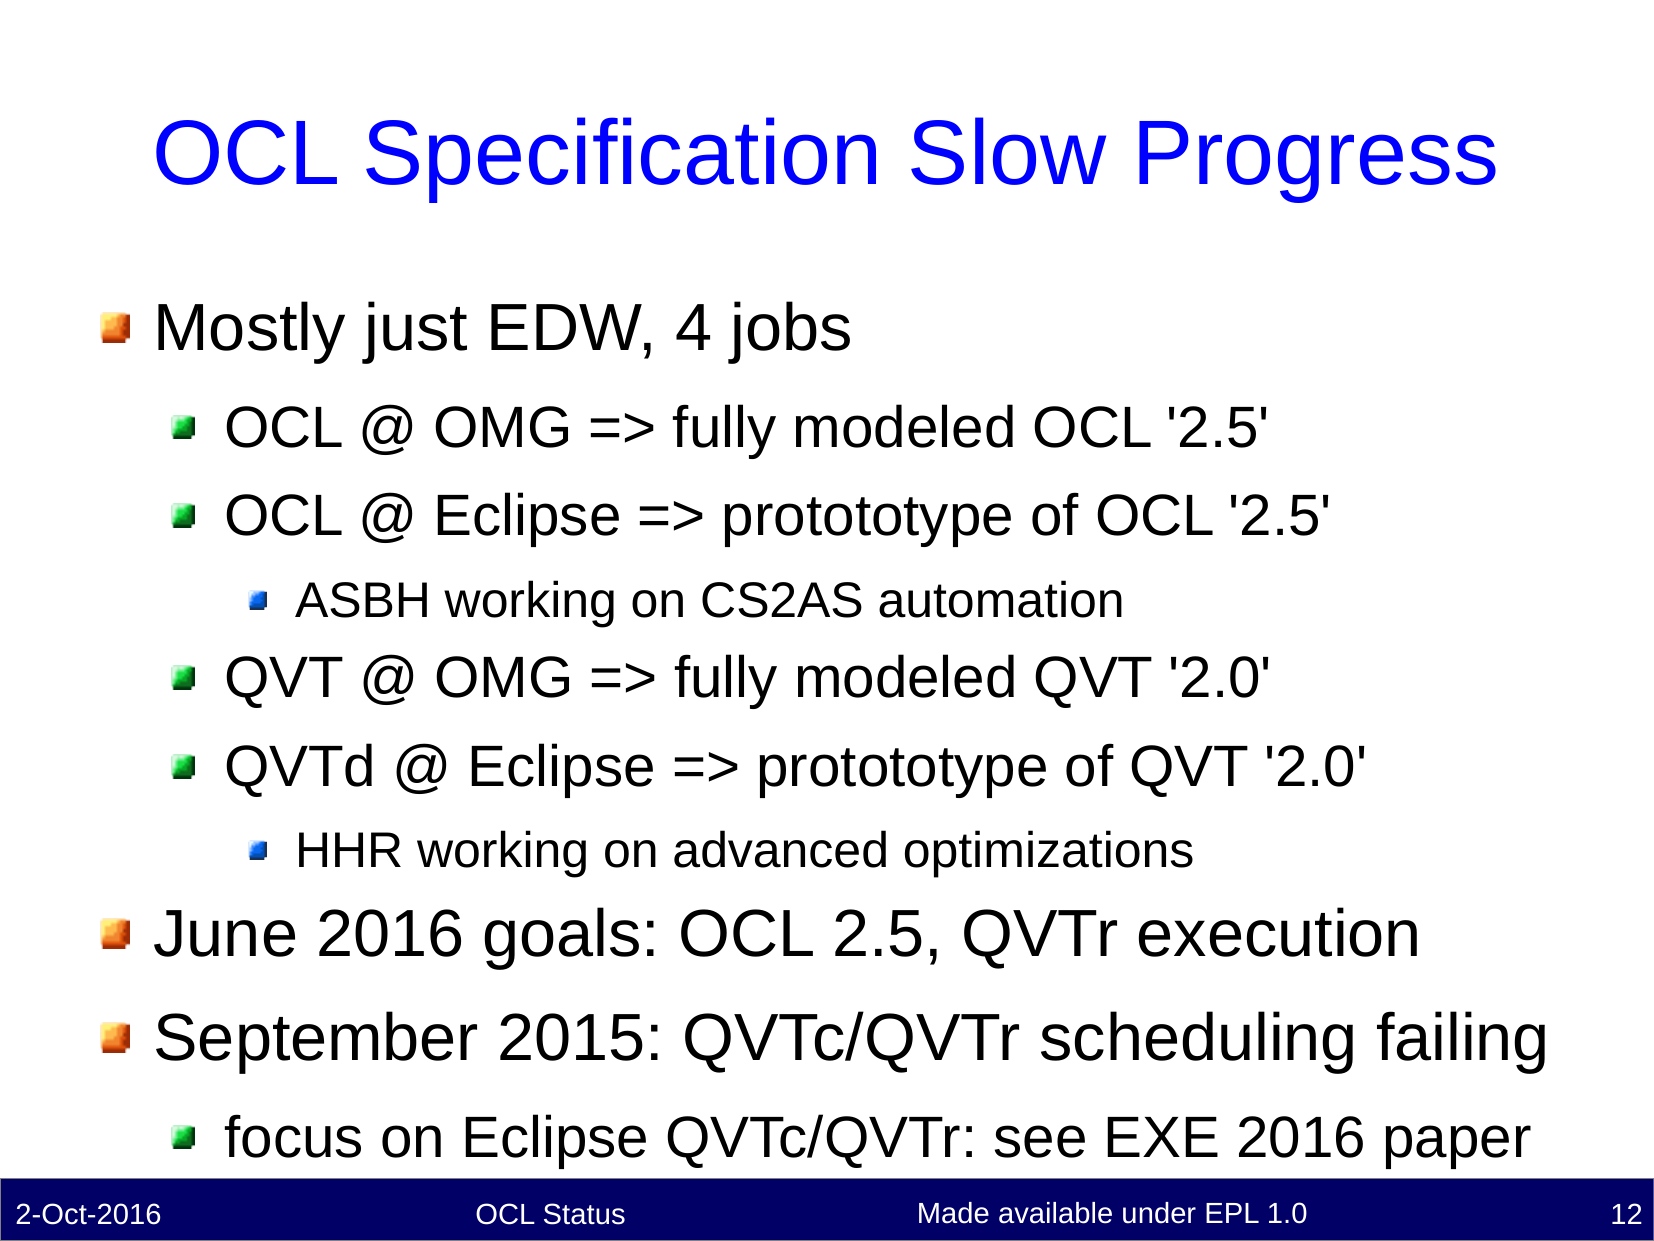

# OCL Specification Slow Progress
Mostly just EDW, 4 jobs
OCL @ OMG => fully modeled OCL '2.5'
OCL @ Eclipse => protototype of OCL '2.5'
ASBH working on CS2AS automation
QVT @ OMG => fully modeled QVT '2.0'
QVTd @ Eclipse => protototype of QVT '2.0'
HHR working on advanced optimizations
June 2016 goals: OCL 2.5, QVTr execution
September 2015: QVTc/QVTr scheduling failing
focus on Eclipse QVTc/QVTr: see EXE 2016 paper
2-Oct-2016
OCL Status
12